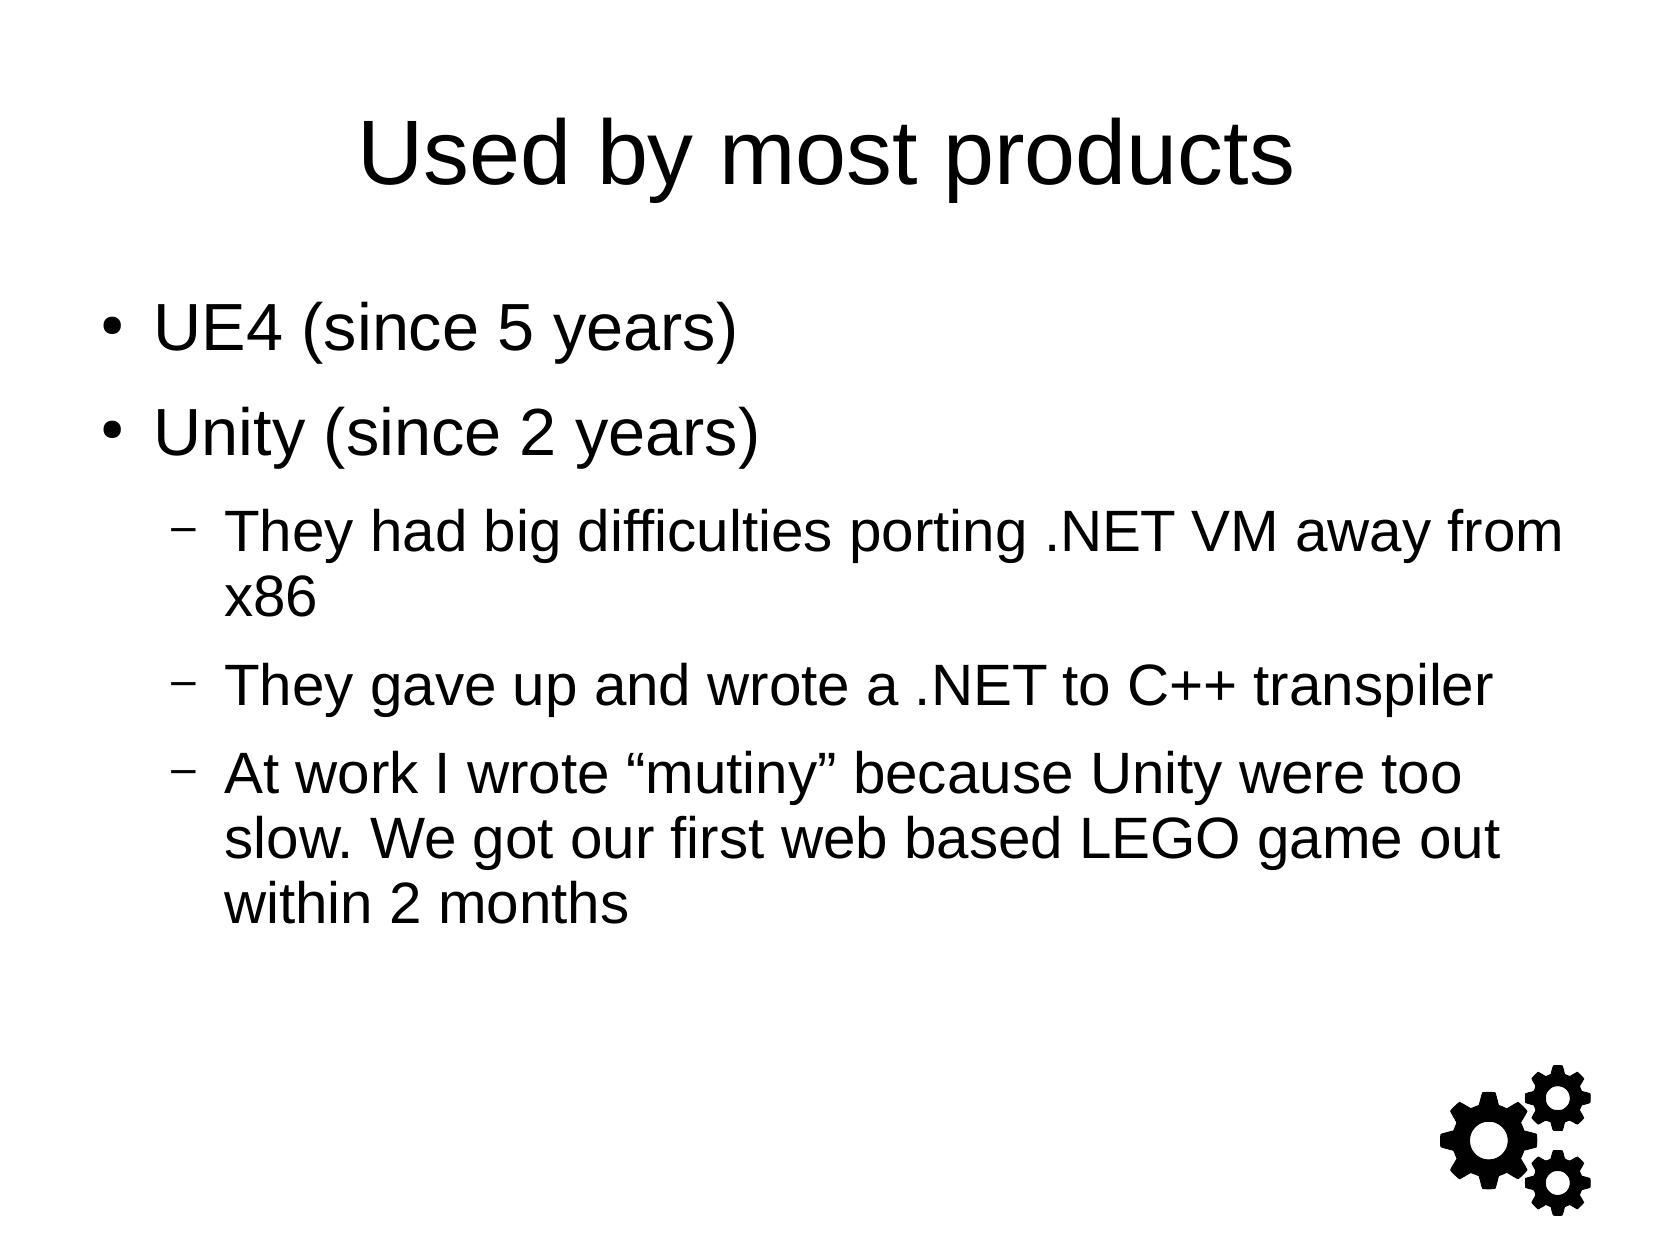

# Used by most products
UE4 (since 5 years)
Unity (since 2 years)
They had big difficulties porting .NET VM away from x86
They gave up and wrote a .NET to C++ transpiler
At work I wrote “mutiny” because Unity were too slow. We got our first web based LEGO game out within 2 months